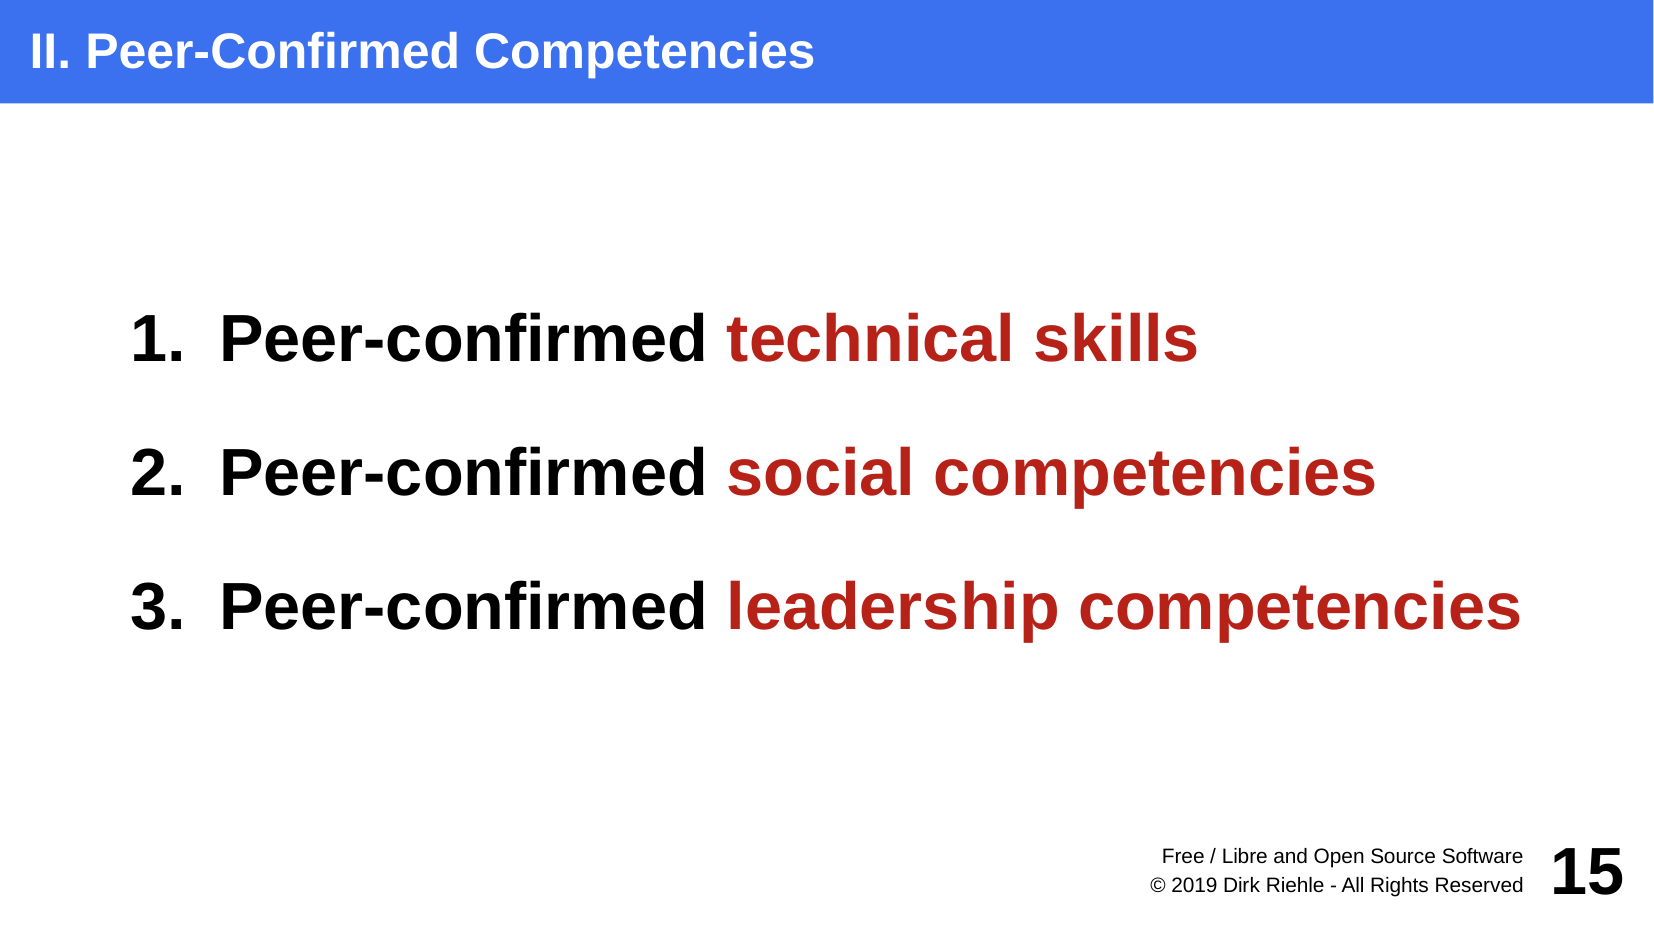

# II. Peer-Confirmed Competencies
Peer-confirmed technical skills
Peer-confirmed social competencies
Peer-confirmed leadership competencies
Free / Libre and Open Source Software
15
© 2019 Dirk Riehle - All Rights Reserved